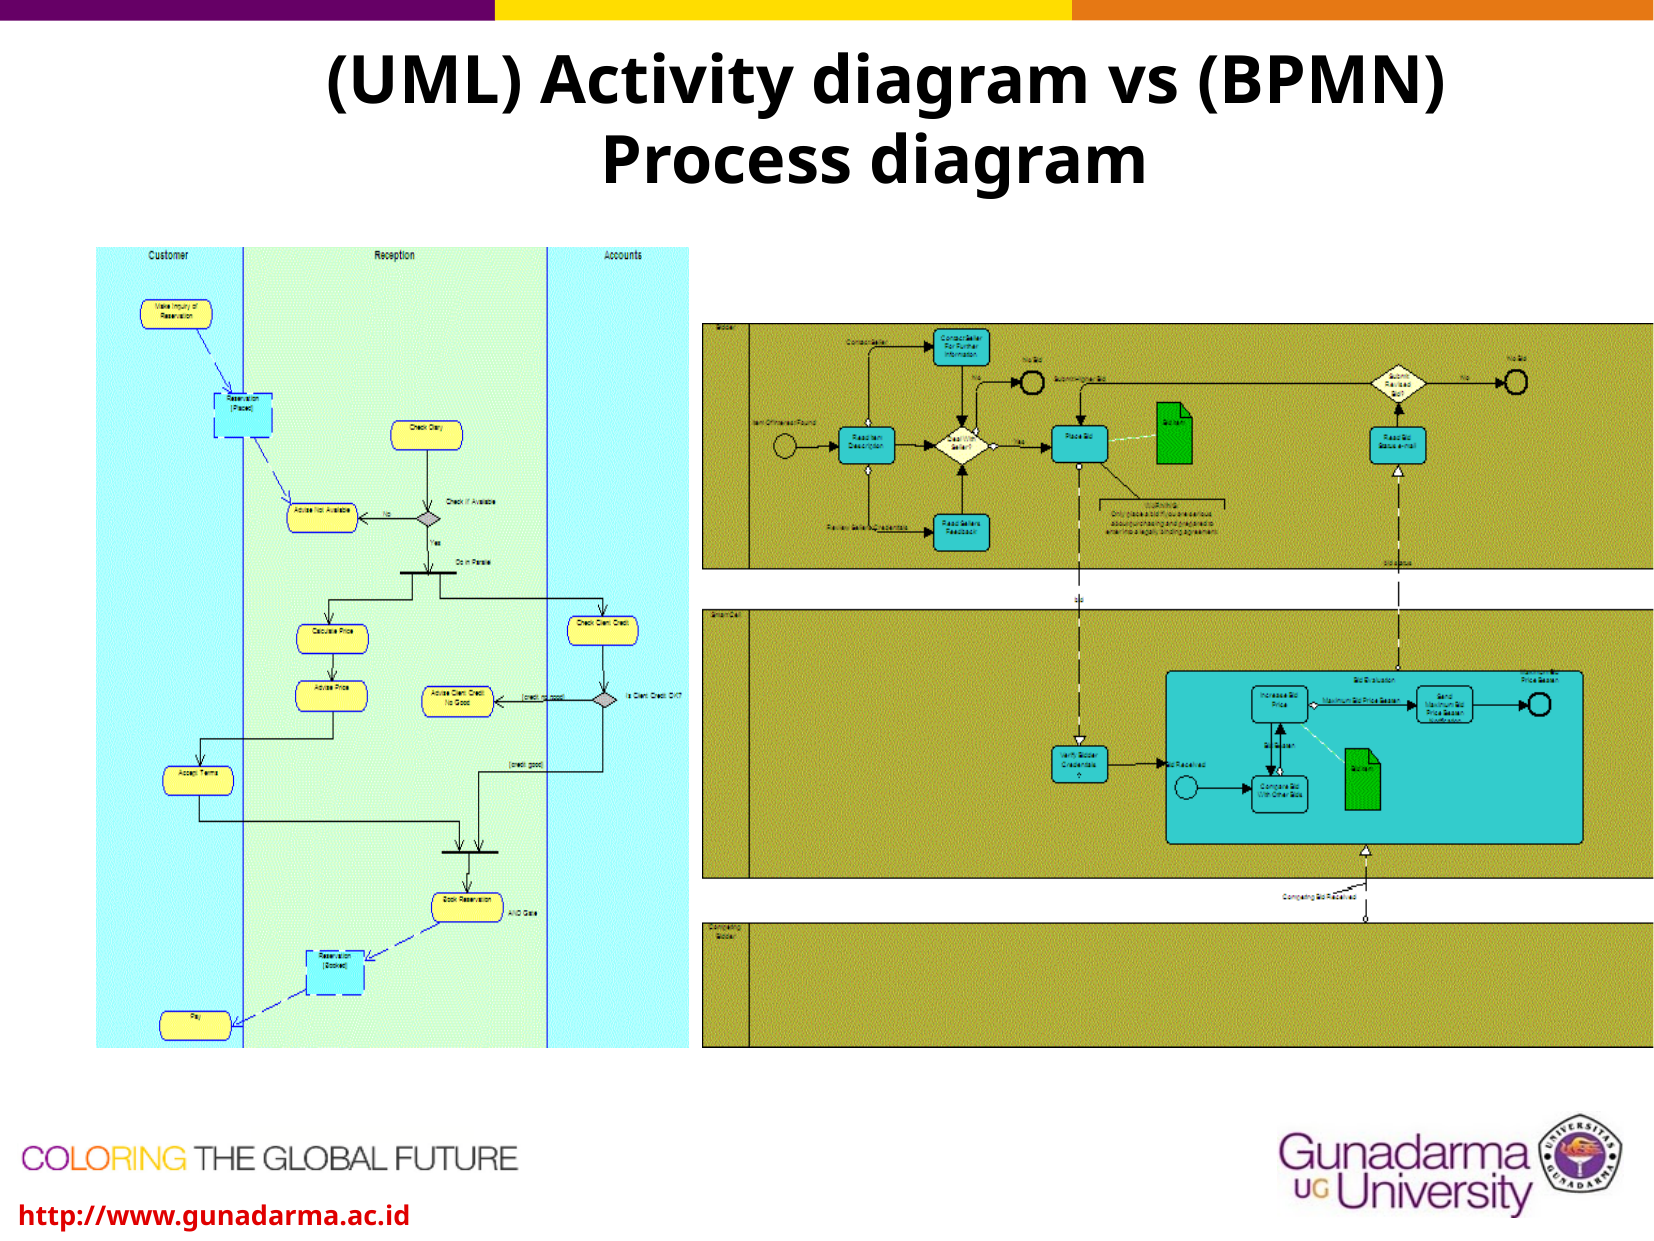

# (UML) Activity diagram vs (BPMN) Process diagram